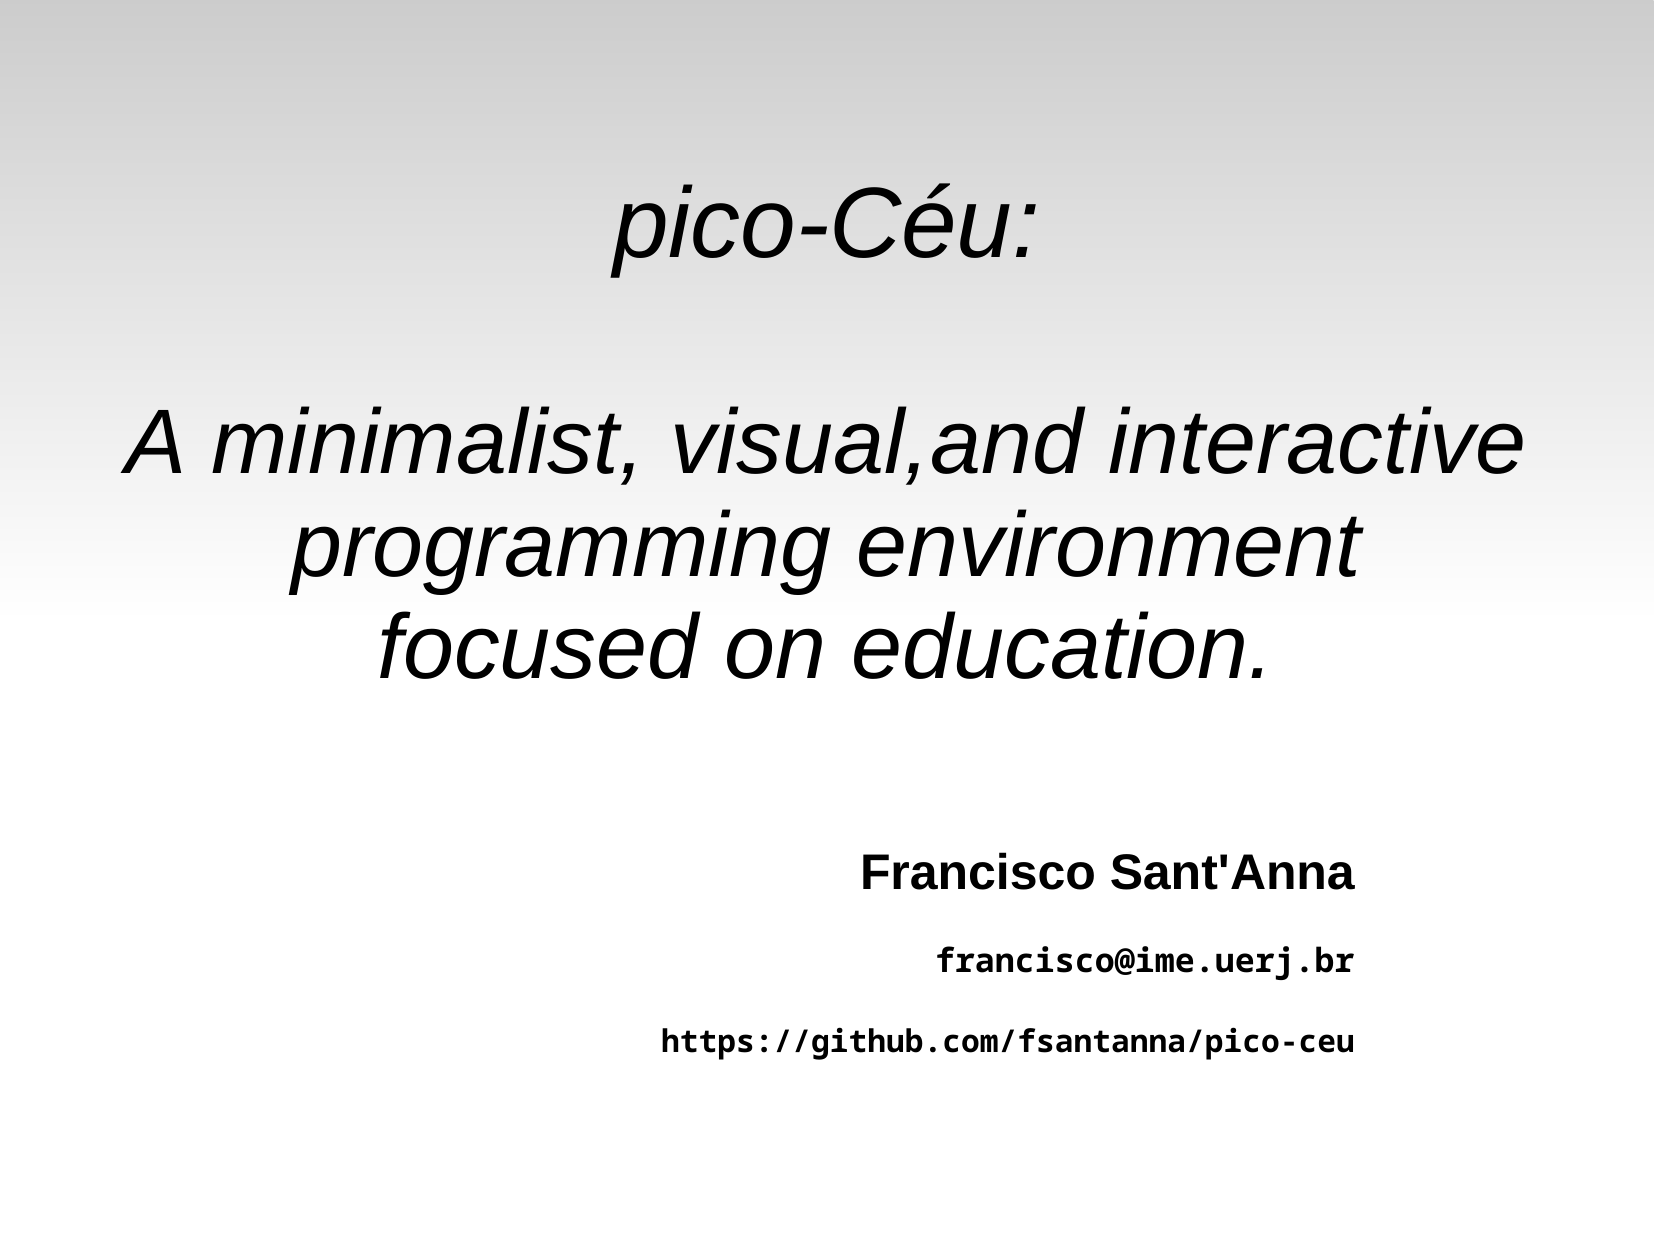

# pico-Céu:
A minimalist, visual,and interactive
programming environment
focused on education.
Francisco Sant'Anna
francisco@ime.uerj.br
https://github.com/fsantanna/pico-ceu